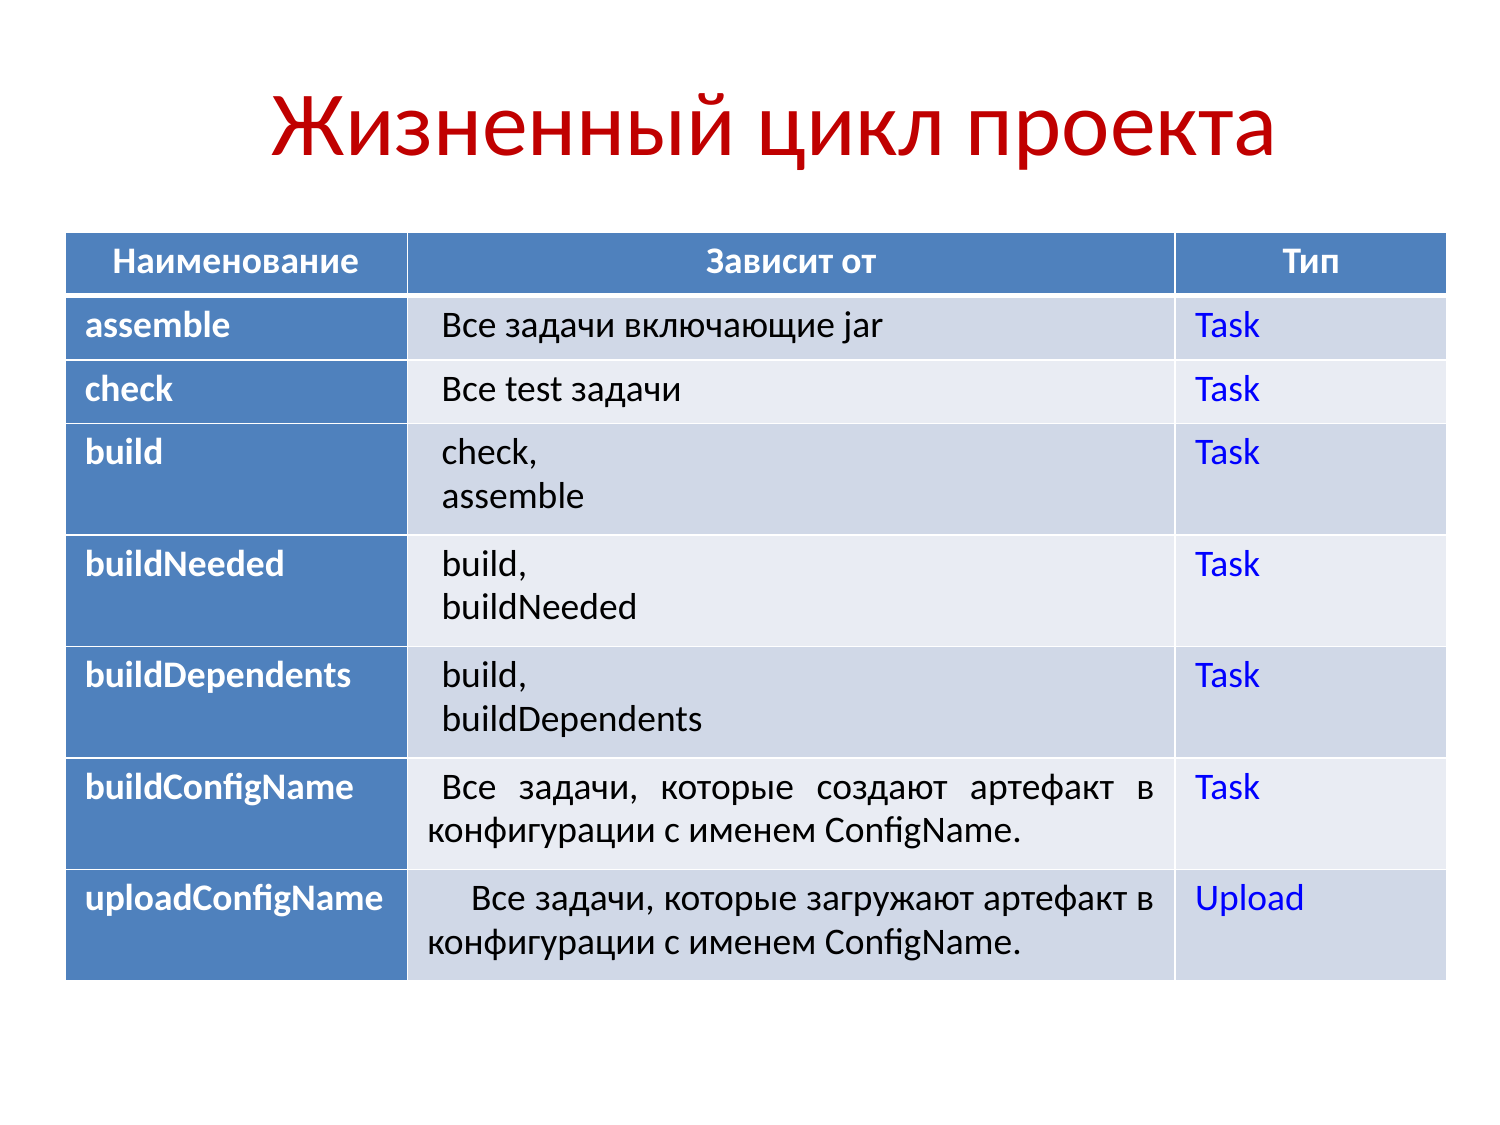

# Жизненный цикл проекта
| Наименование | Зависит от | Тип |
| --- | --- | --- |
| assemble | Все задачи включающие jar | Task |
| check | Все test задачи | Task |
| build | check, assemble | Task |
| buildNeeded | build, buildNeeded | Task |
| buildDependents | build, buildDependents | Task |
| buildConfigName | Все задачи, которые создают артефакт в конфигурации с именем ConfigName. | Task |
| uploadConfigName | Все задачи, которые загружают артефакт в конфигурации с именем ConfigName. | Upload |